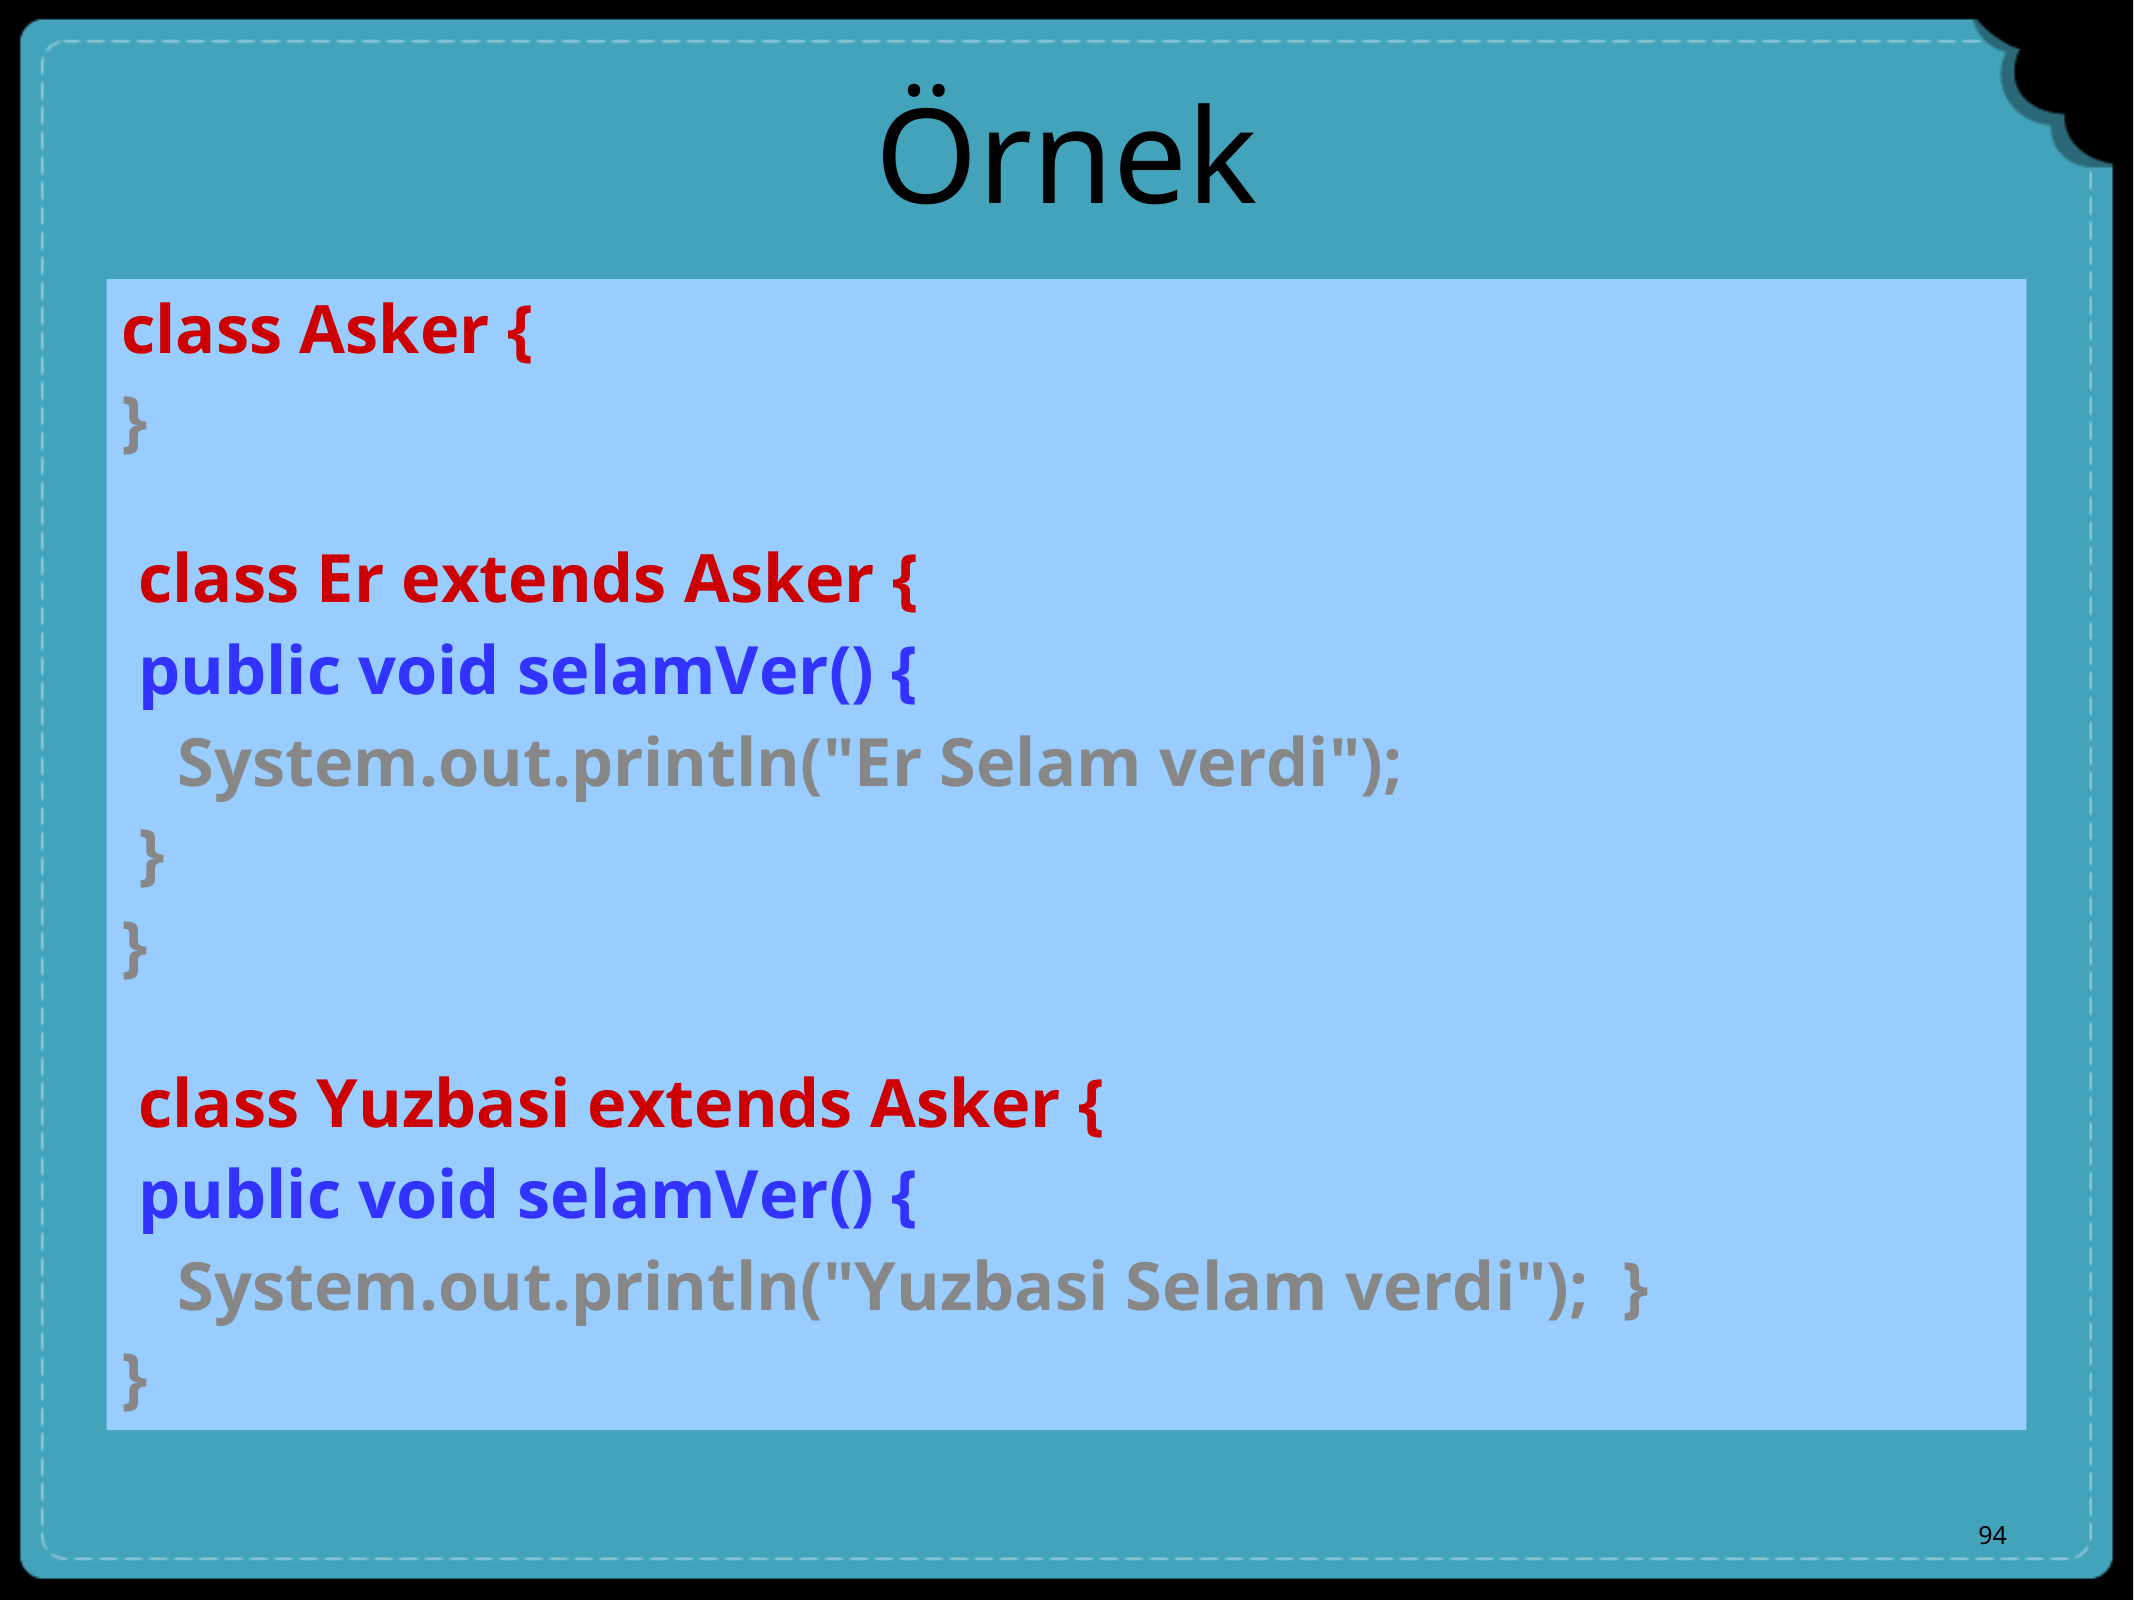

# Örnek
class Asker {
}
 class Er extends Asker {
 public void selamVer() {
	System.out.println("Er Selam verdi");
 }
}
 class Yuzbasi extends Asker {
 public void selamVer() {
	System.out.println("Yuzbasi Selam verdi"); }
}
94